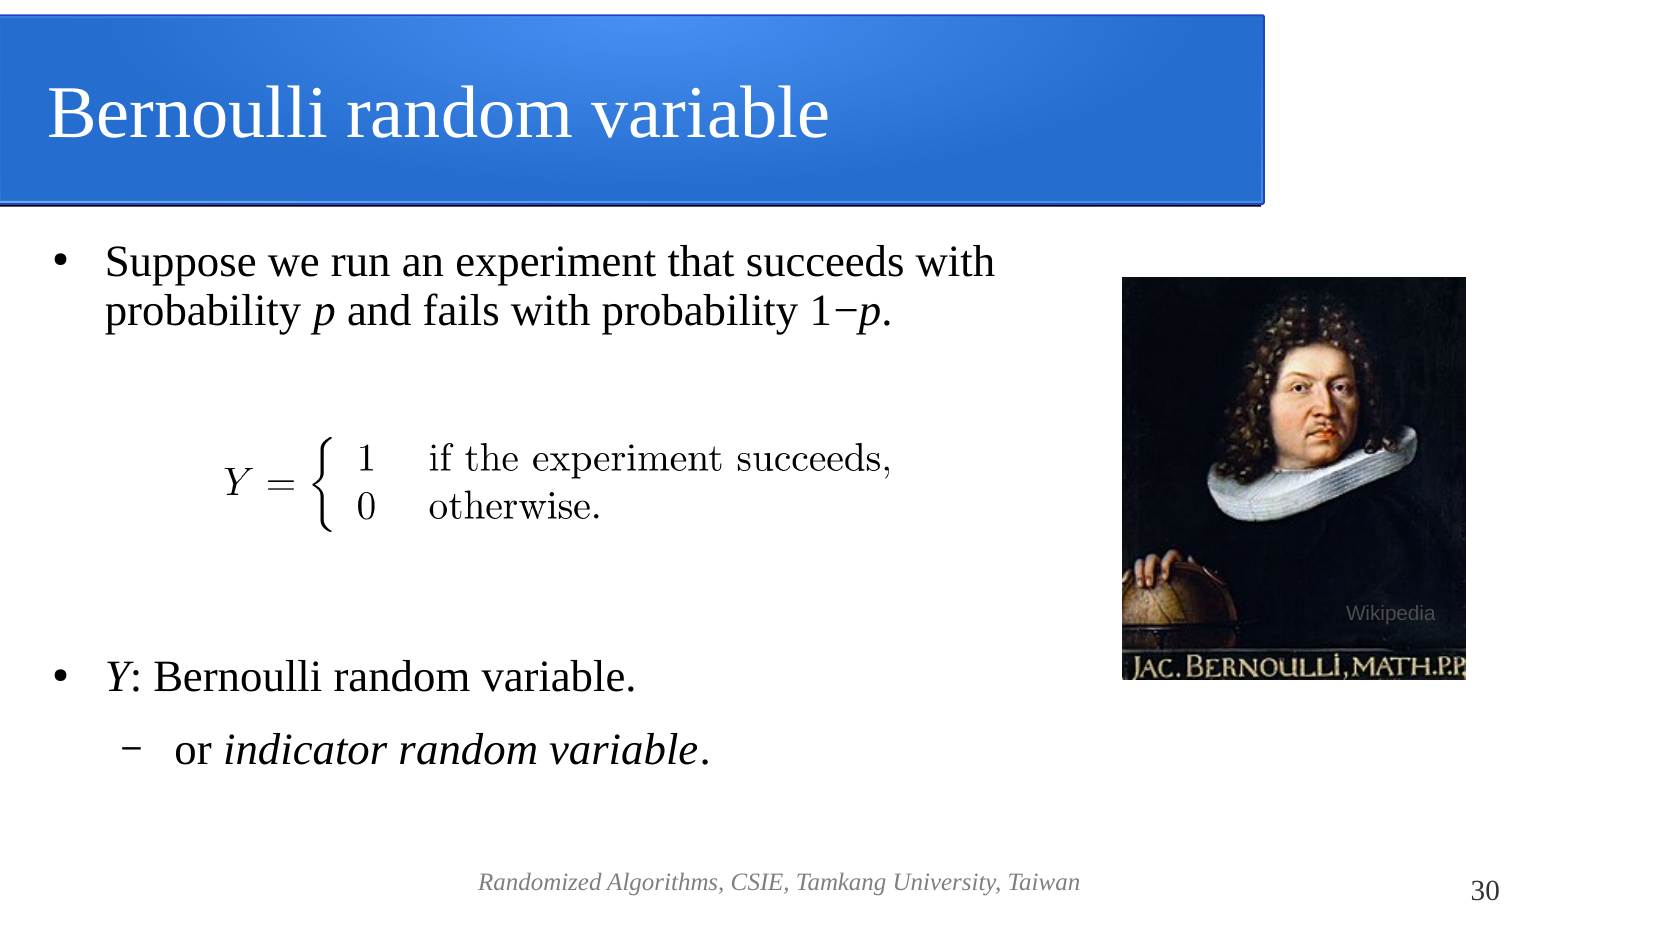

# Bernoulli random variable
Suppose we run an experiment that succeeds with probability p and fails with probability 1−p.
Y: Bernoulli random variable.
or indicator random variable.
Wikipedia
Randomized Algorithms, CSIE, Tamkang University, Taiwan
30